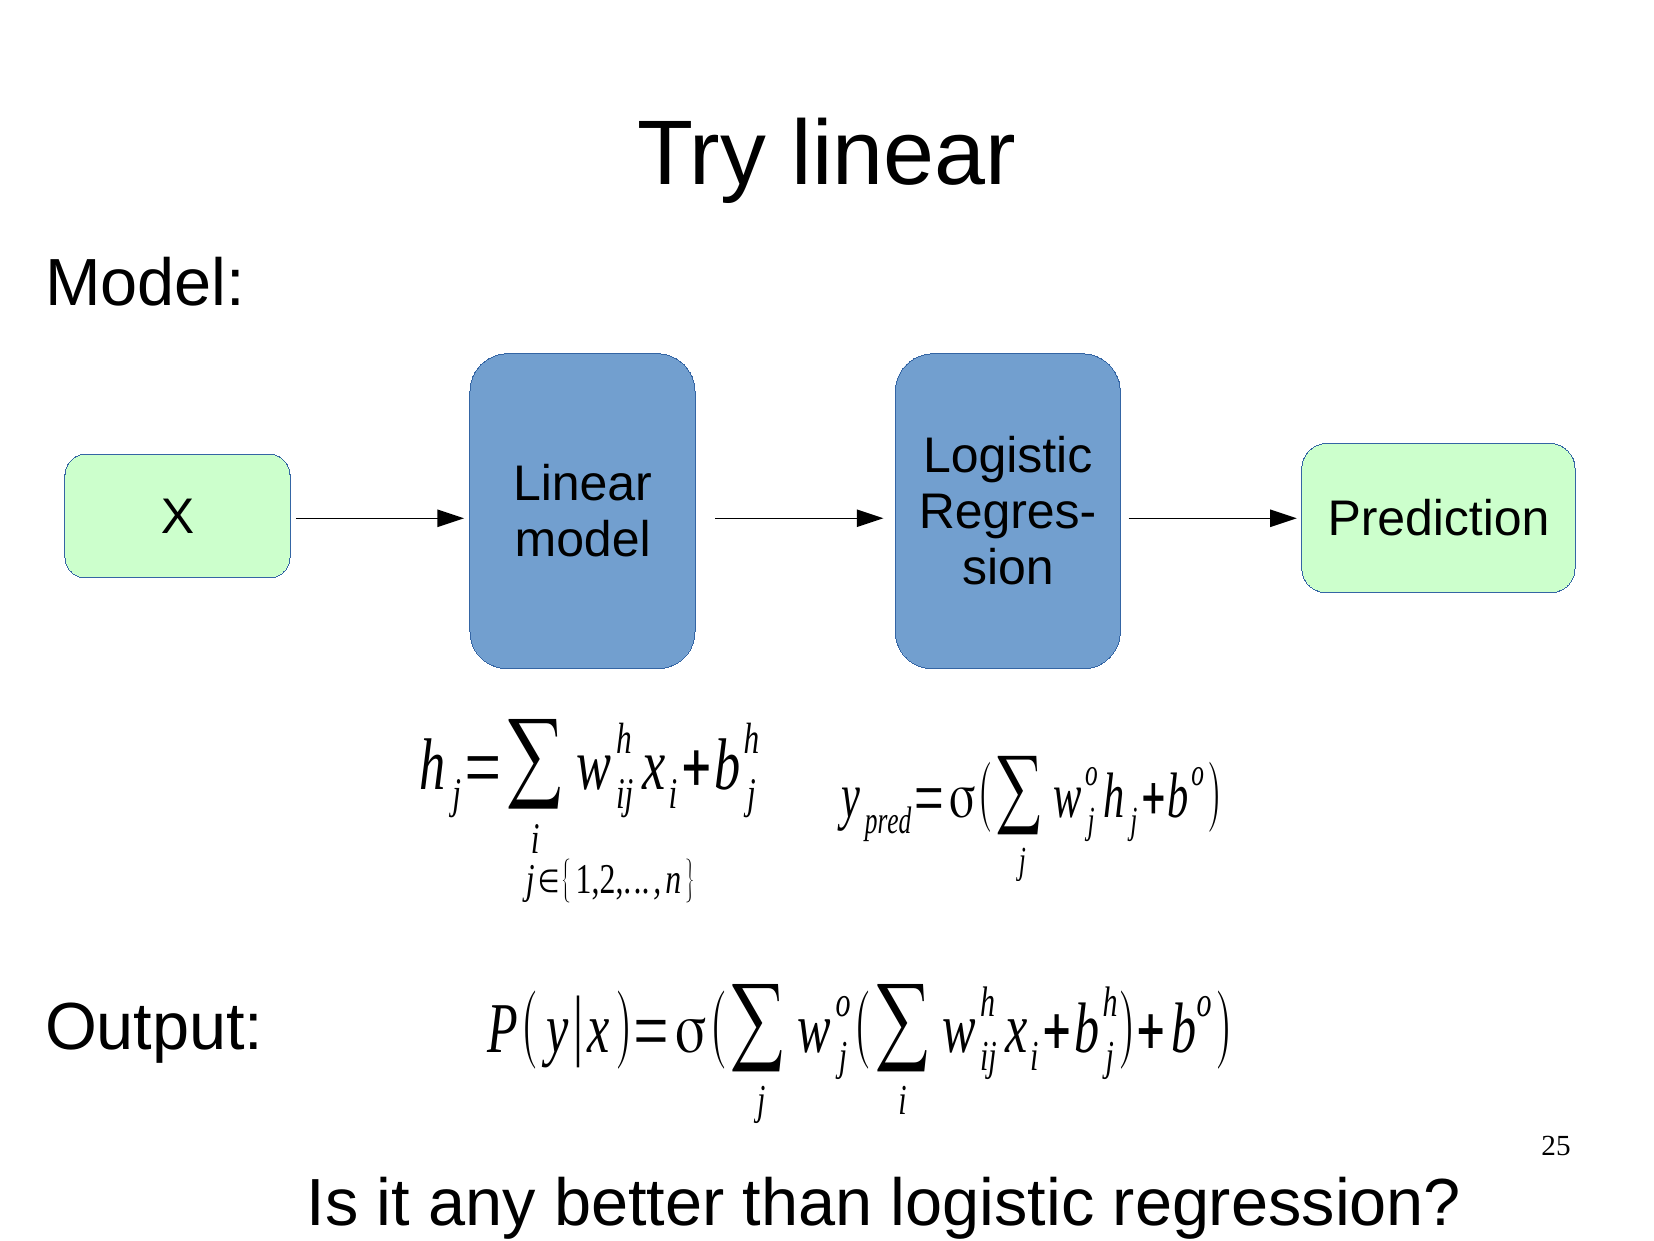

# Try linear
Model:
Linear
model
Logistic
Regres-
sion
Prediction
X
Output:
25
Is it any better than logistic regression?